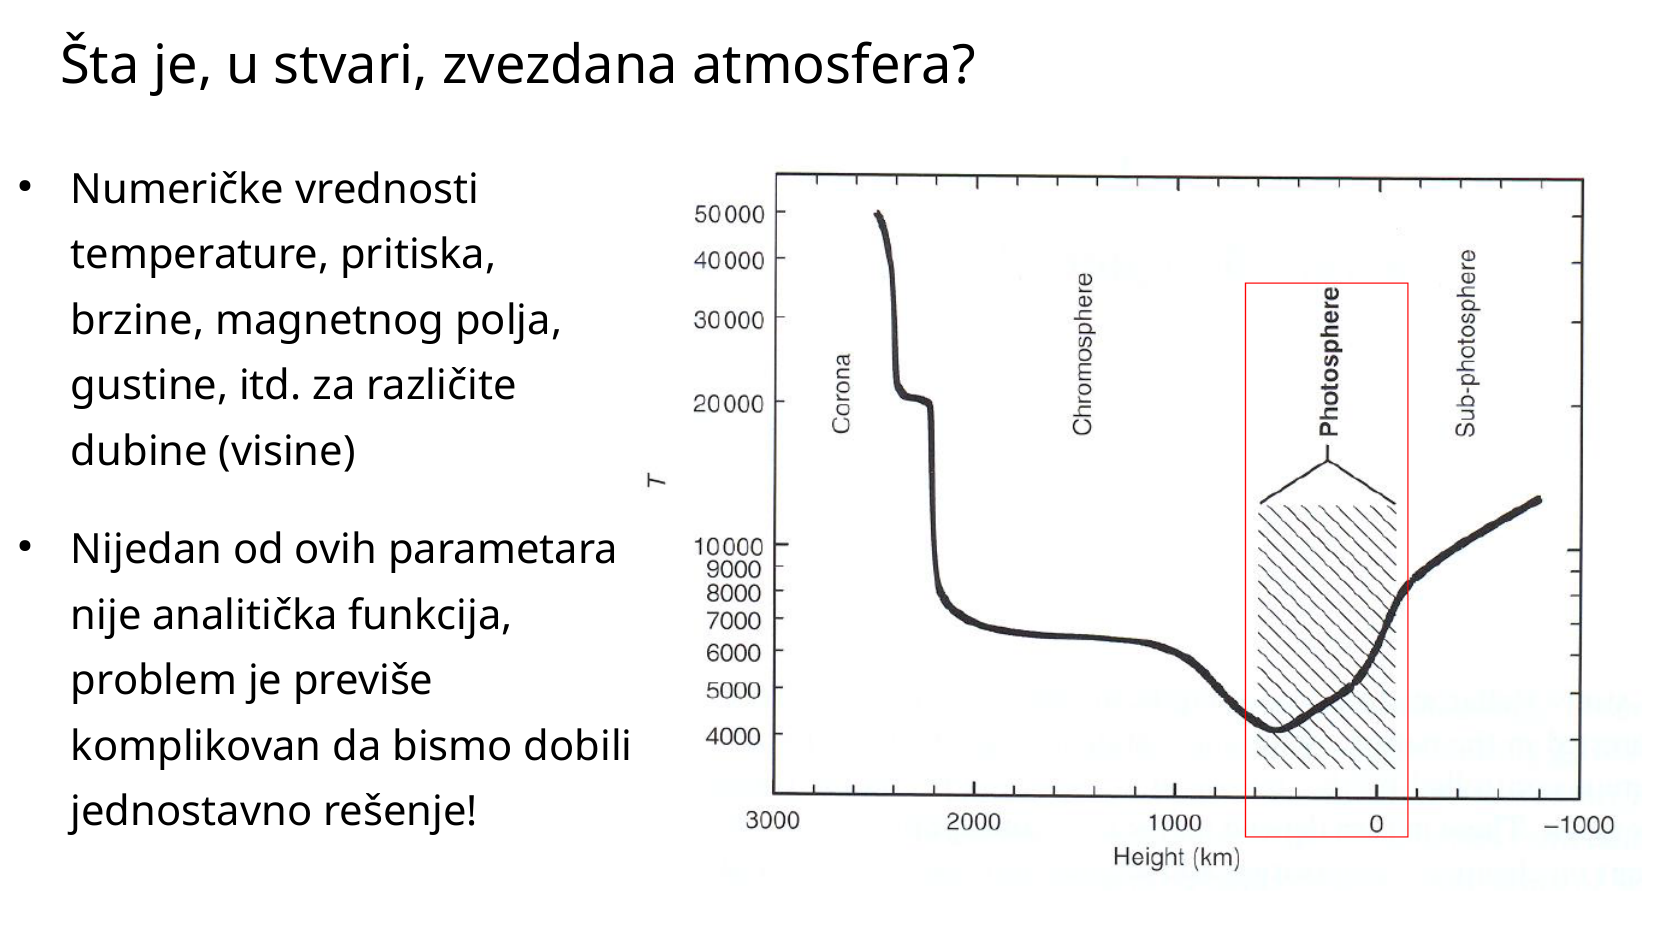

# Šta je, u stvari, zvezdana atmosfera?
Numeričke vrednosti temperature, pritiska, brzine, magnetnog polja, gustine, itd. za različite dubine (visine)
Nijedan od ovih parametara nije analitička funkcija, problem je previše komplikovan da bismo dobili jednostavno rešenje!